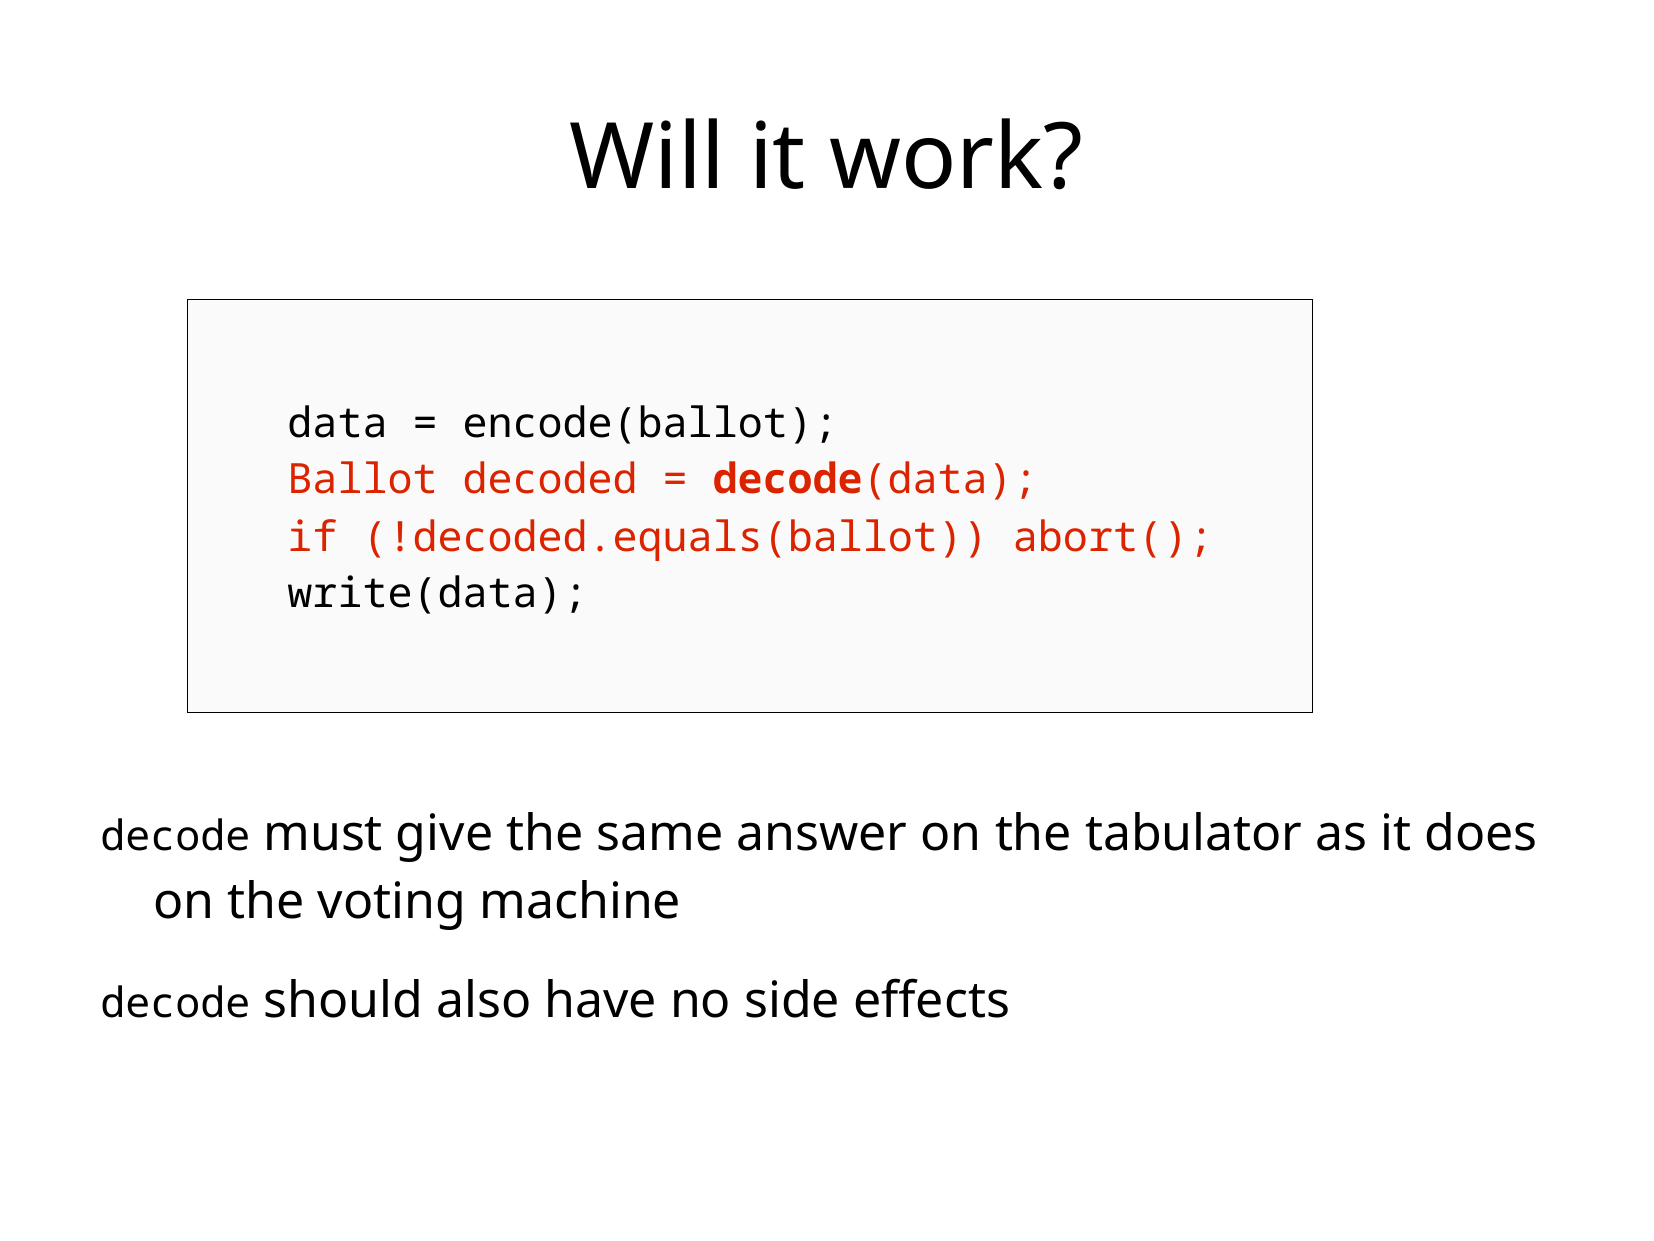

# Will it work?
data = encode(ballot);
Ballot decoded = decode(data);
if (!decoded.equals(ballot)) abort();
write(data);
decode must give the same answer on the tabulator as it does on the voting machine
decode should also have no side effects